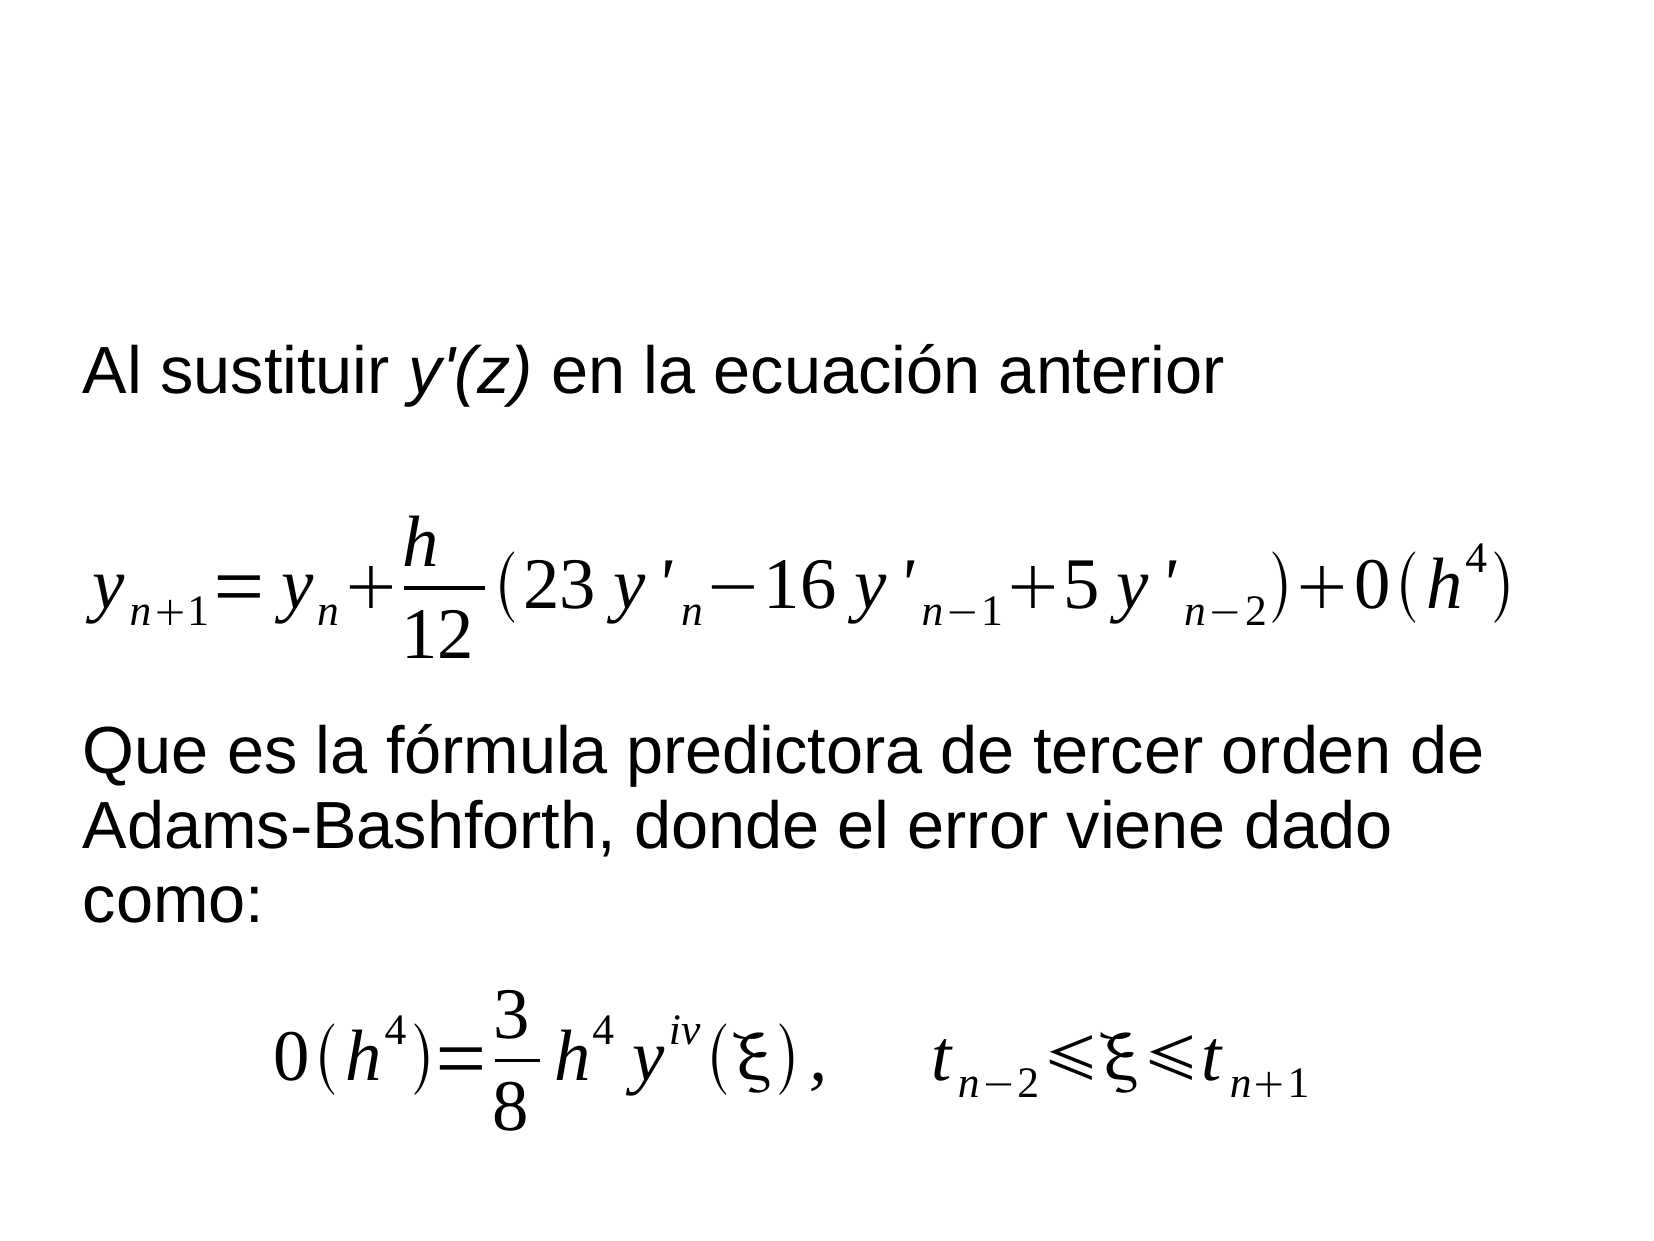

#
Al sustituir y'(z) en la ecuación anterior
Que es la fórmula predictora de tercer orden de Adams-Bashforth, donde el error viene dado como: